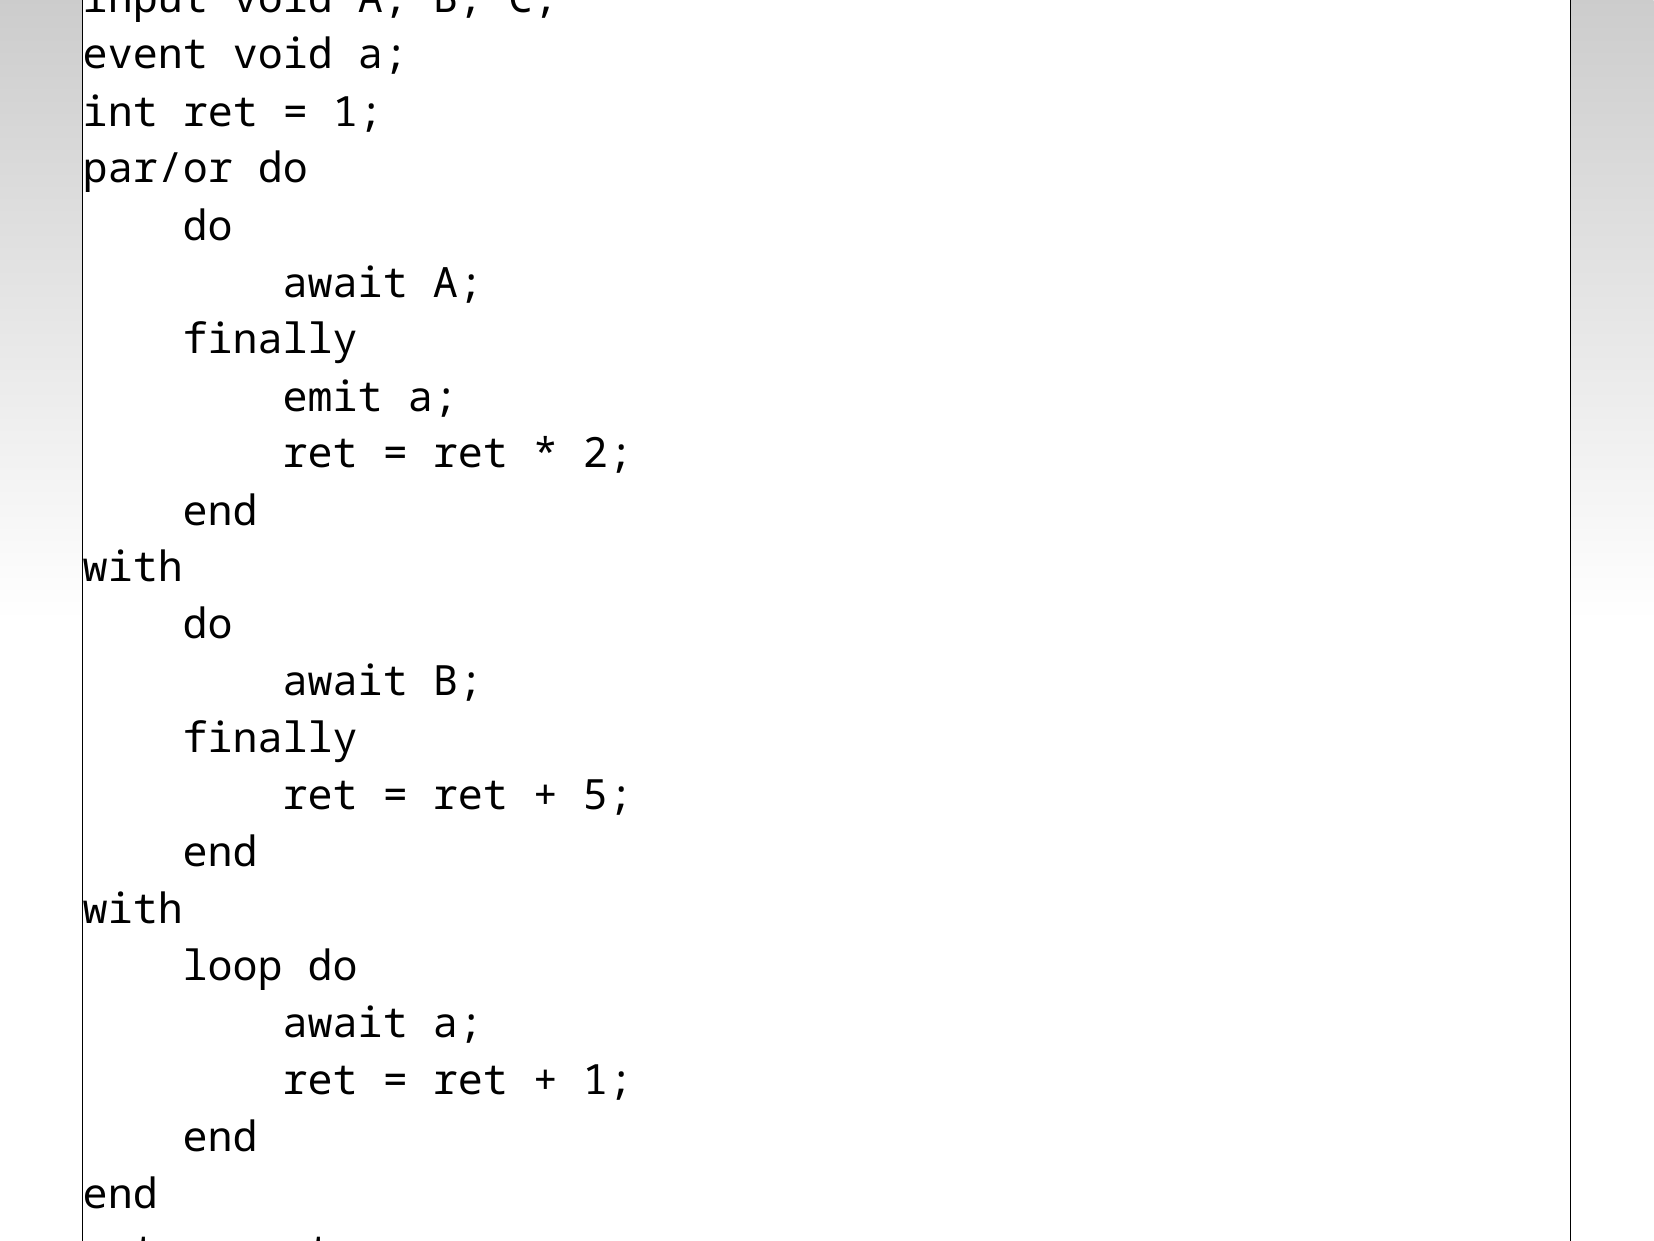

# Test { [[
input void A, B, C;
event void a;
int ret = 1;
par/or do
 do
 await A;
 finally
 emit a;
 ret = ret * 2;
 end
with
 do
 await B;
 finally
 ret = ret + 5;
 end
with
 loop do
 await a;
 ret = ret + 1;
 end
end
return ret;
]],